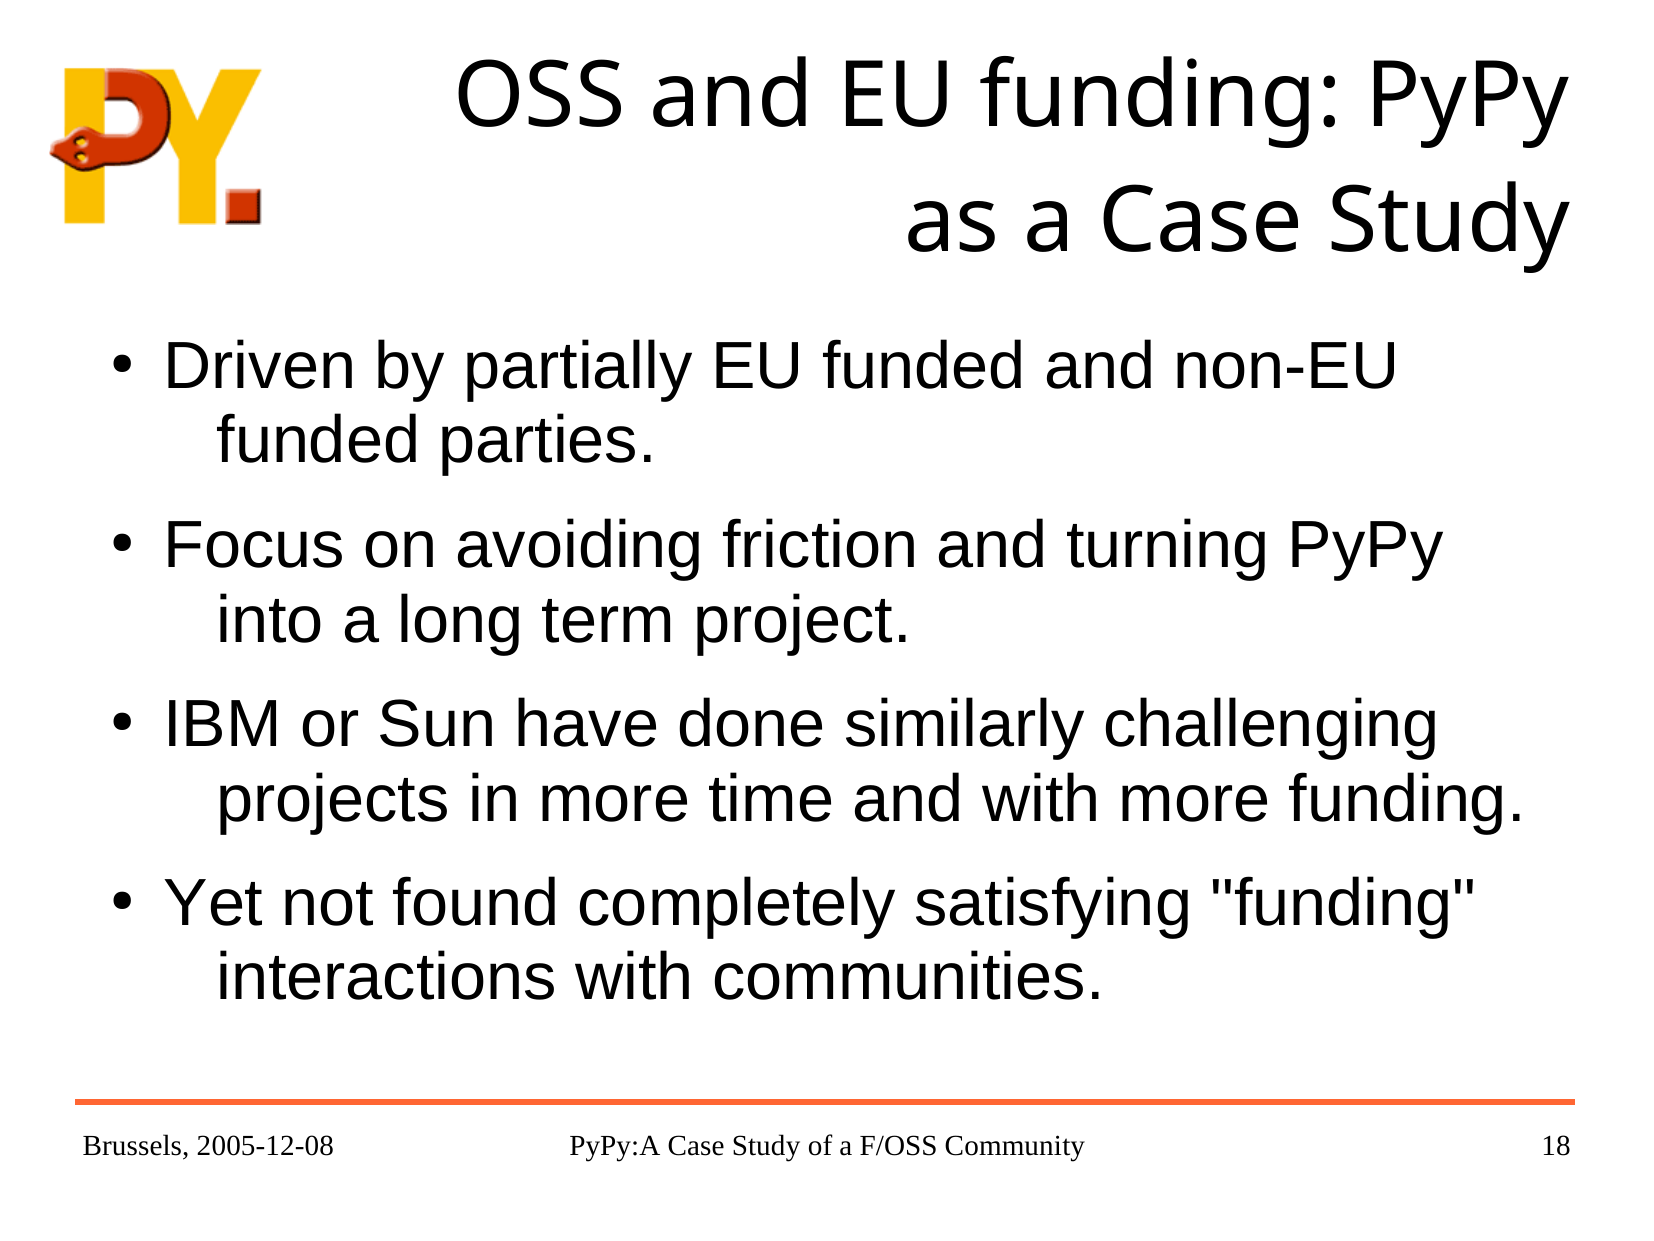

# OSS and EU funding: PyPy as a Case Study
Driven by partially EU funded and non-EU funded parties.
Focus on avoiding friction and turning PyPy into a long term project.
IBM or Sun have done similarly challenging projects in more time and with more funding.
Yet not found completely satisfying "funding" interactions with communities.
Brussels, 2005-12-08
PyPy: A Case Study of a F/OSS Community
18